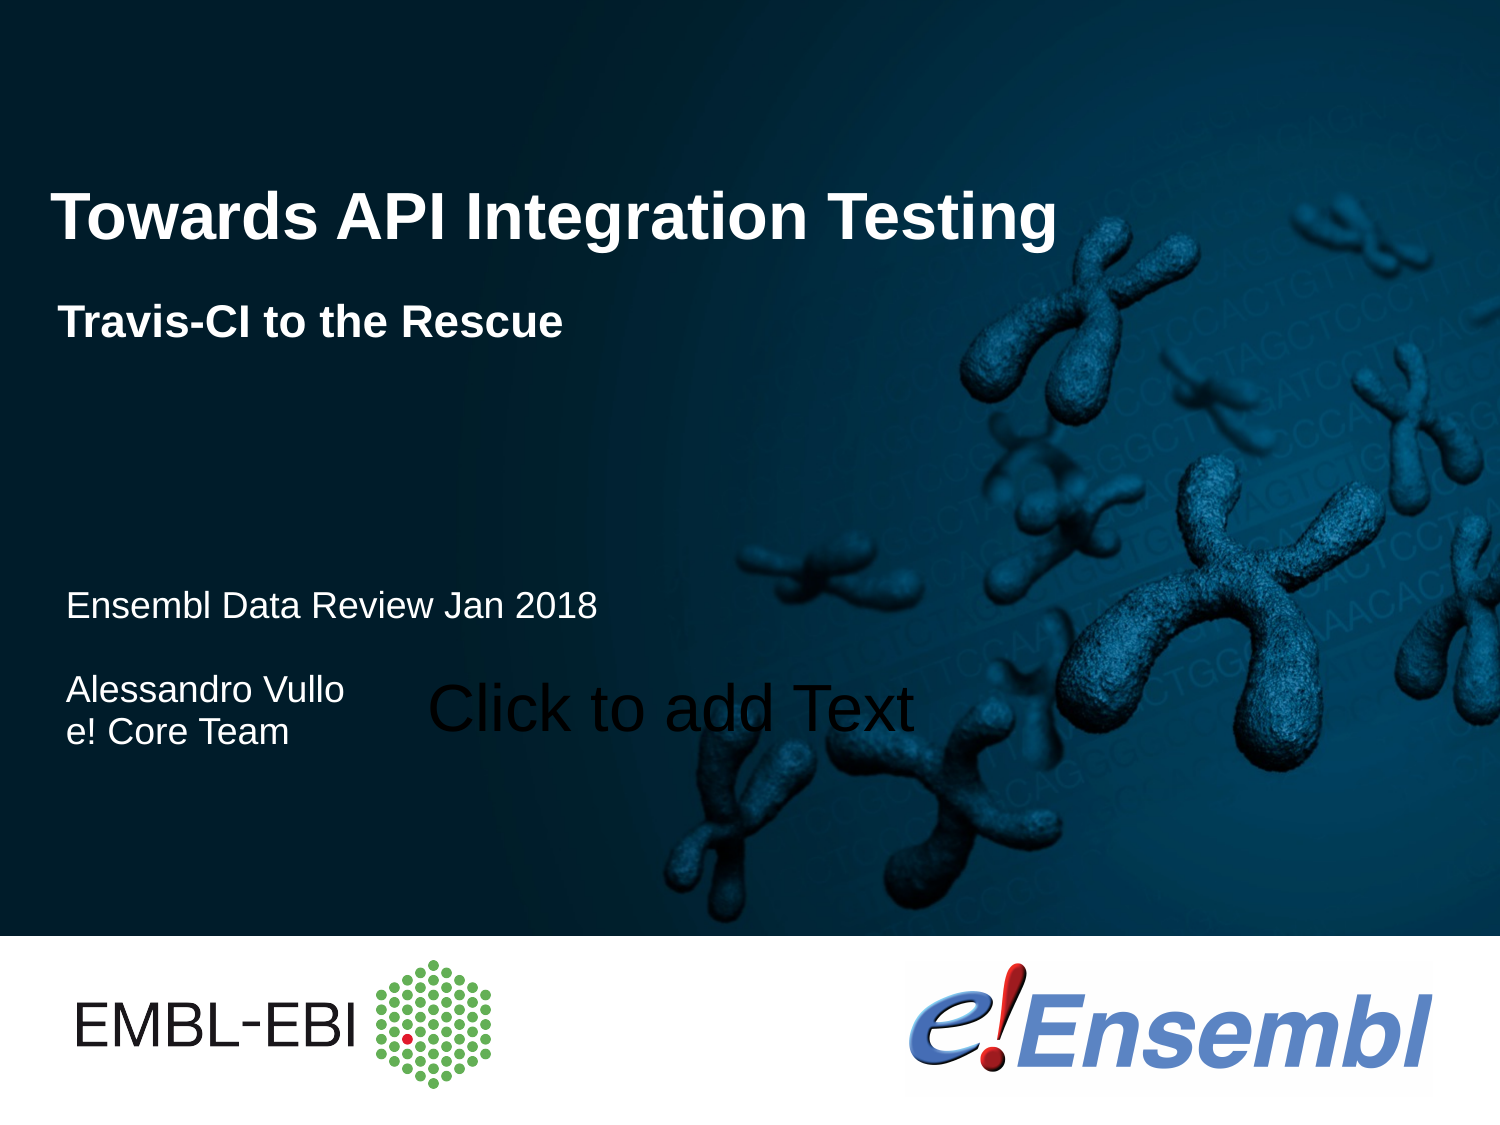

#
Towards API Integration Testing
Travis-CI to the Rescue
Click to add Text
Ensembl Data Review Jan 2018
Alessandro Vullo
e! Core Team